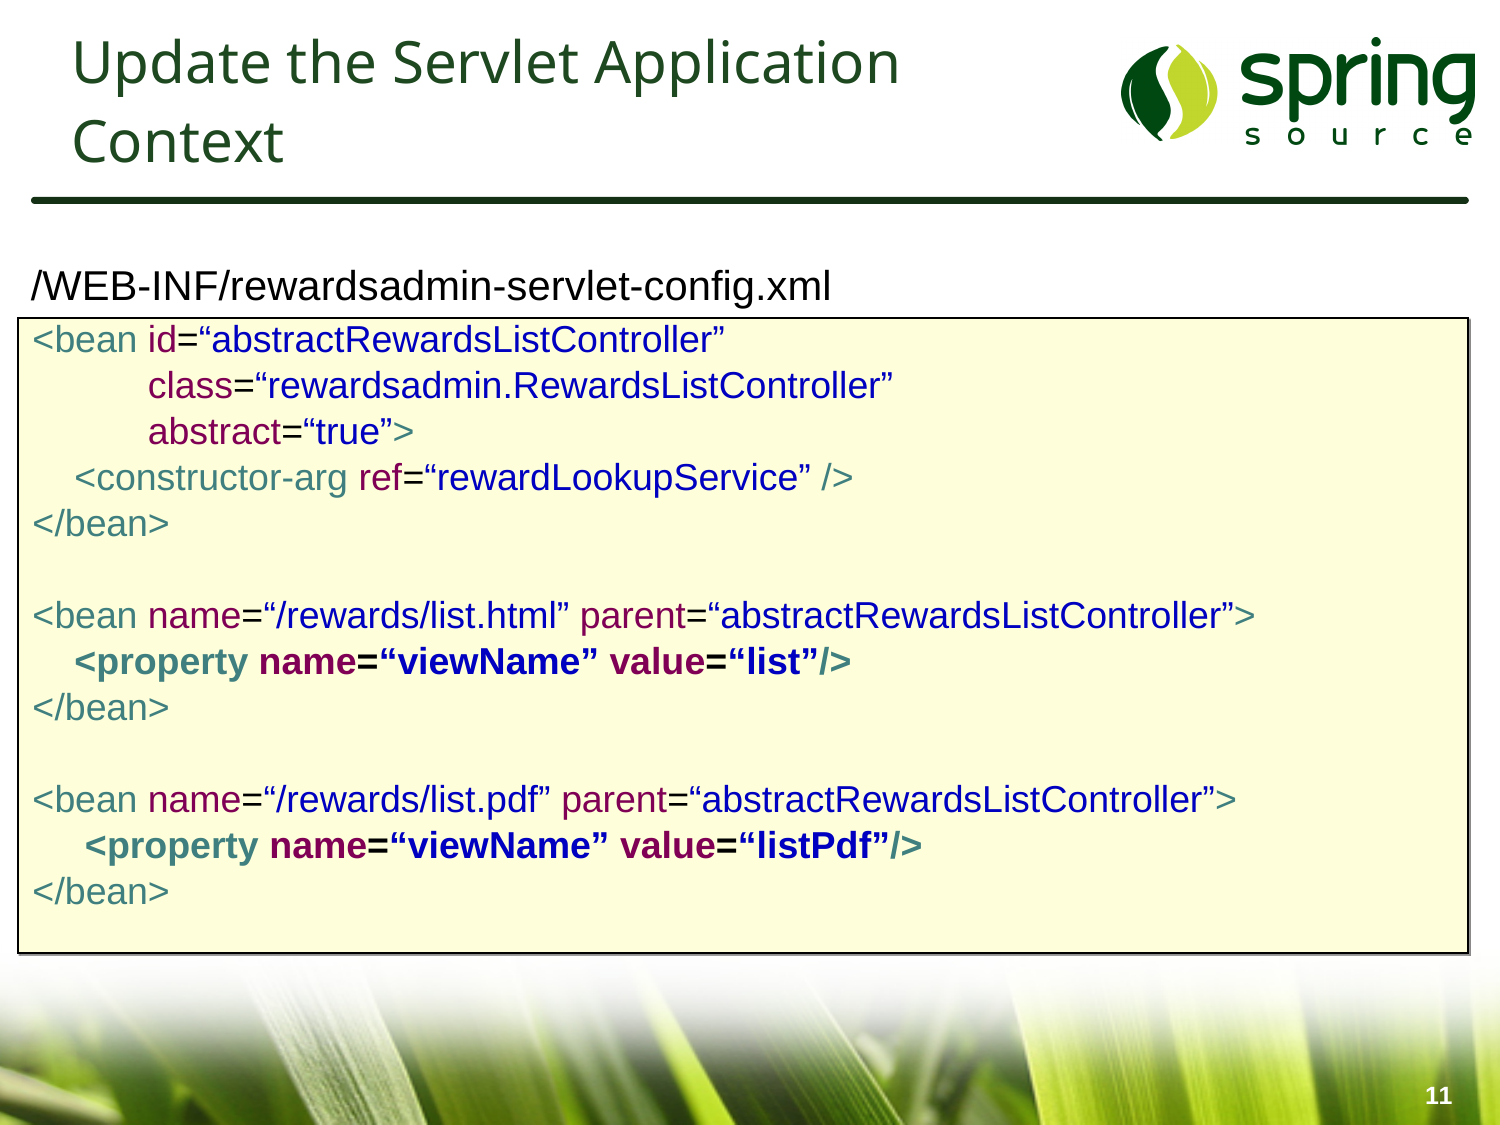

# Update the Servlet Application Context
/WEB-INF/rewardsadmin-servlet-config.xml
<bean id=“abstractRewardsListController”
 class=“rewardsadmin.RewardsListController”
 abstract=“true”>
 <constructor-arg ref=“rewardLookupService” />
</bean>
<bean name=“/rewards/list.html” parent=“abstractRewardsListController”>
 <property name=“viewName” value=“list”/>
</bean>
<bean name=“/rewards/list.pdf” parent=“abstractRewardsListController”>
 <property name=“viewName” value=“listPdf”/>
</bean>